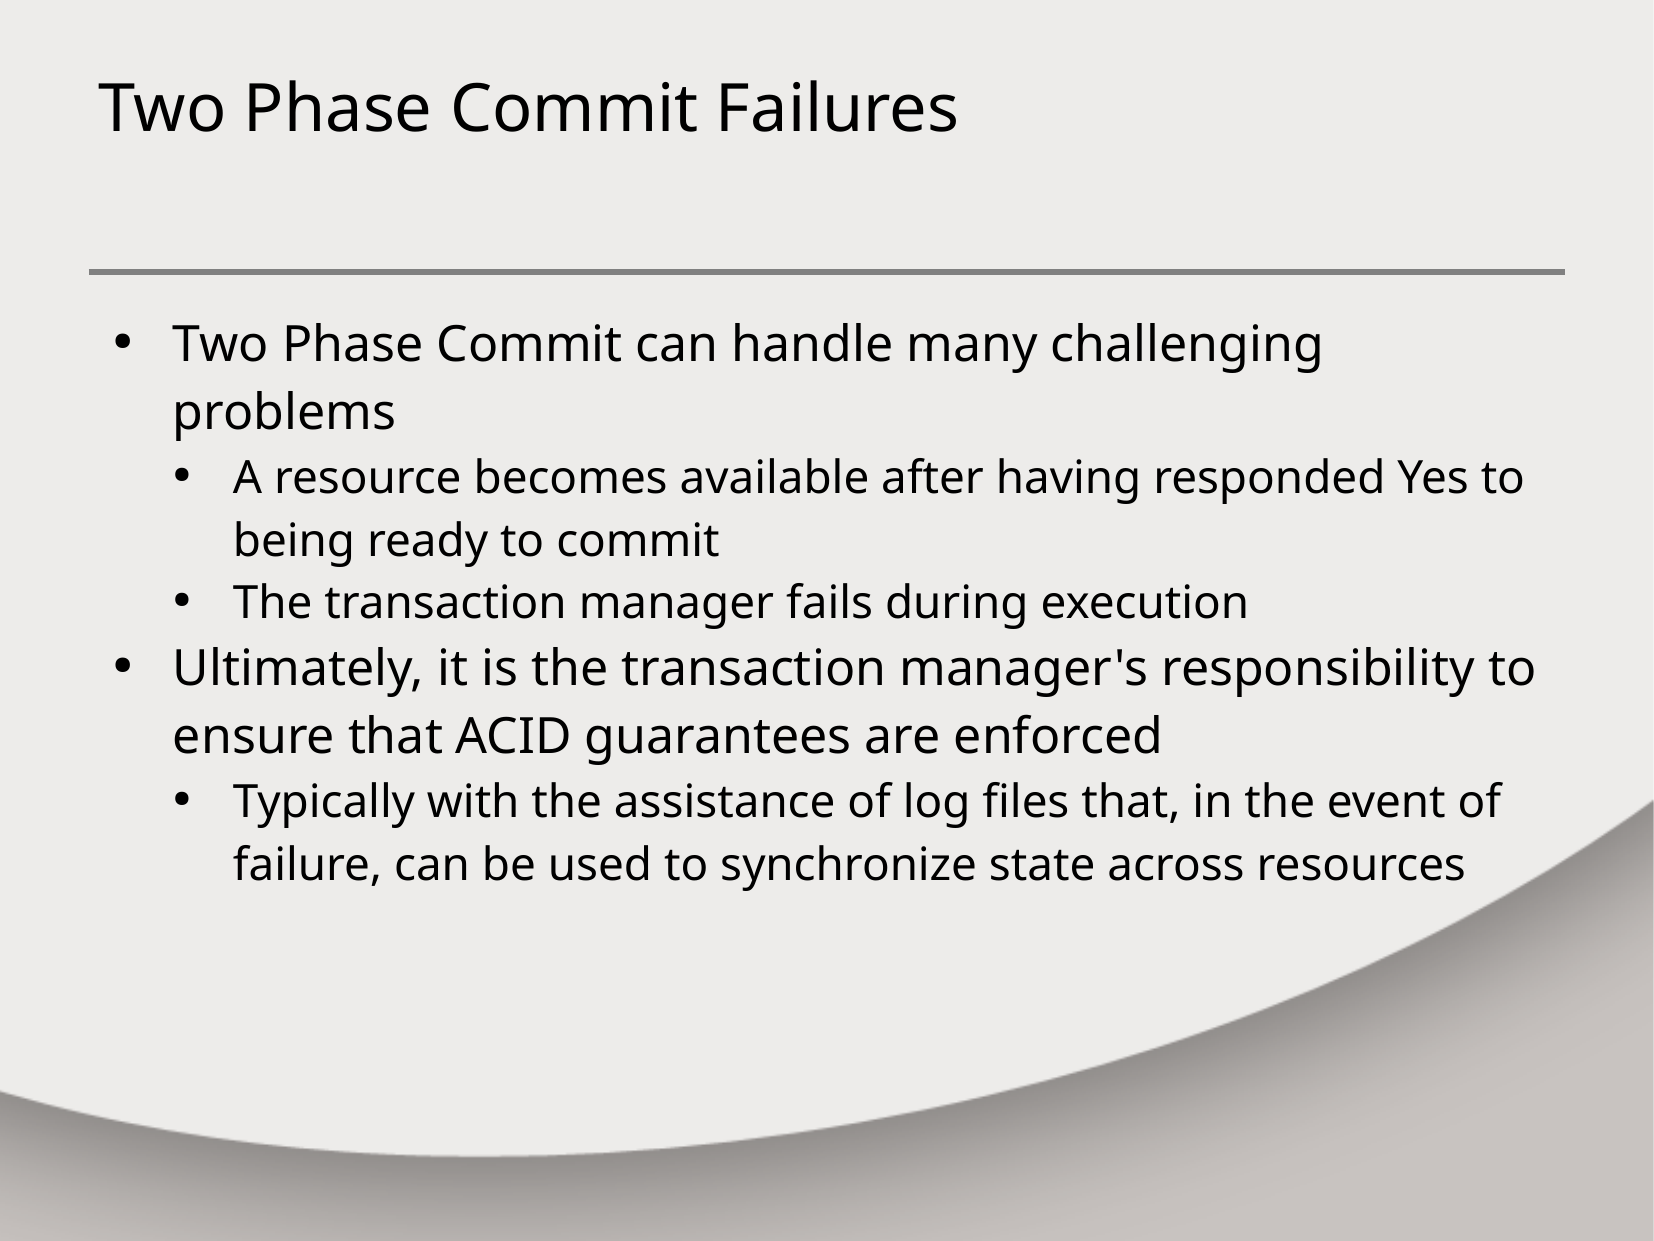

# Two Phase Commit Failures
Two Phase Commit can handle many challenging problems
A resource becomes available after having responded Yes to being ready to commit
The transaction manager fails during execution
Ultimately, it is the transaction manager's responsibility to ensure that ACID guarantees are enforced
Typically with the assistance of log files that, in the event of failure, can be used to synchronize state across resources